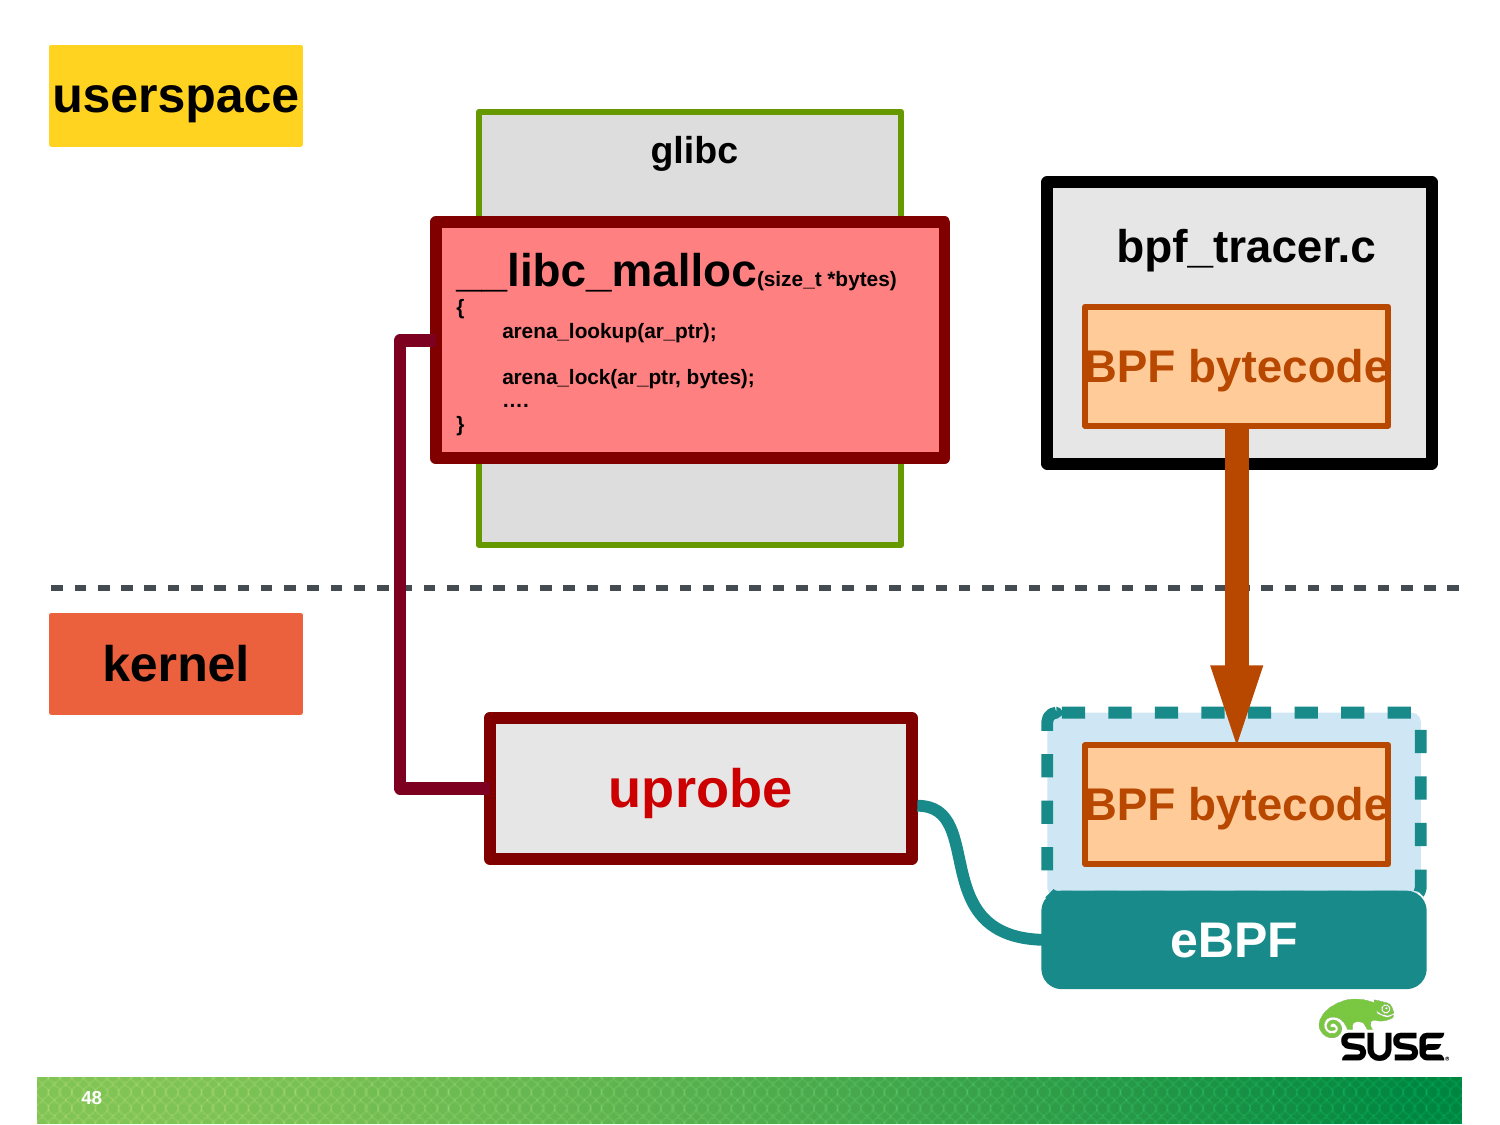

userspace
glibc
bpf_tracer.c
__libc_malloc(size_t *bytes)
{
 arena_lookup(ar_ptr);
 arena_lock(ar_ptr, bytes);
 ….
}
BPF bytecode
kernel
uprobe
BPF bytecode
eBPF